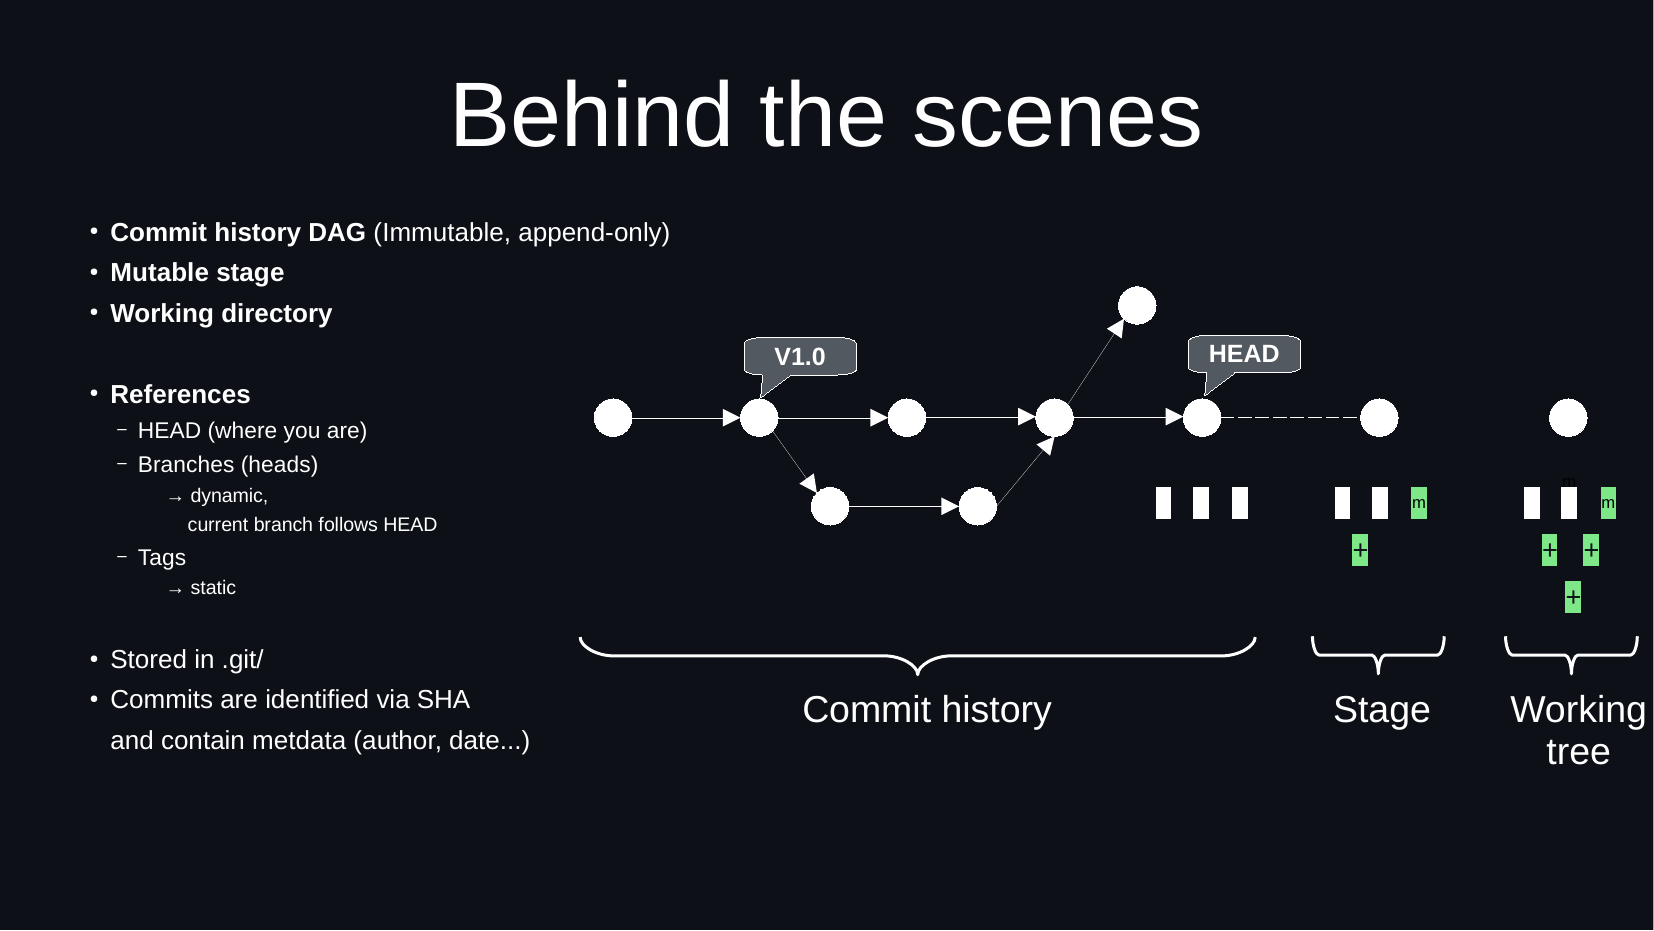

# Behind the scenes
Commit history DAG (Immutable, append-only)
Mutable stage
Working directory
References
HEAD (where you are)
Branches (heads)
→ dynamic,
 current branch follows HEAD
Tags
→ static
Stored in .git/
Commits are identified via SHA
and contain metdata (author, date...)
HEAD
V1.0
m
m
m
+
+
+
+
Commit history
Stage
Working
tree